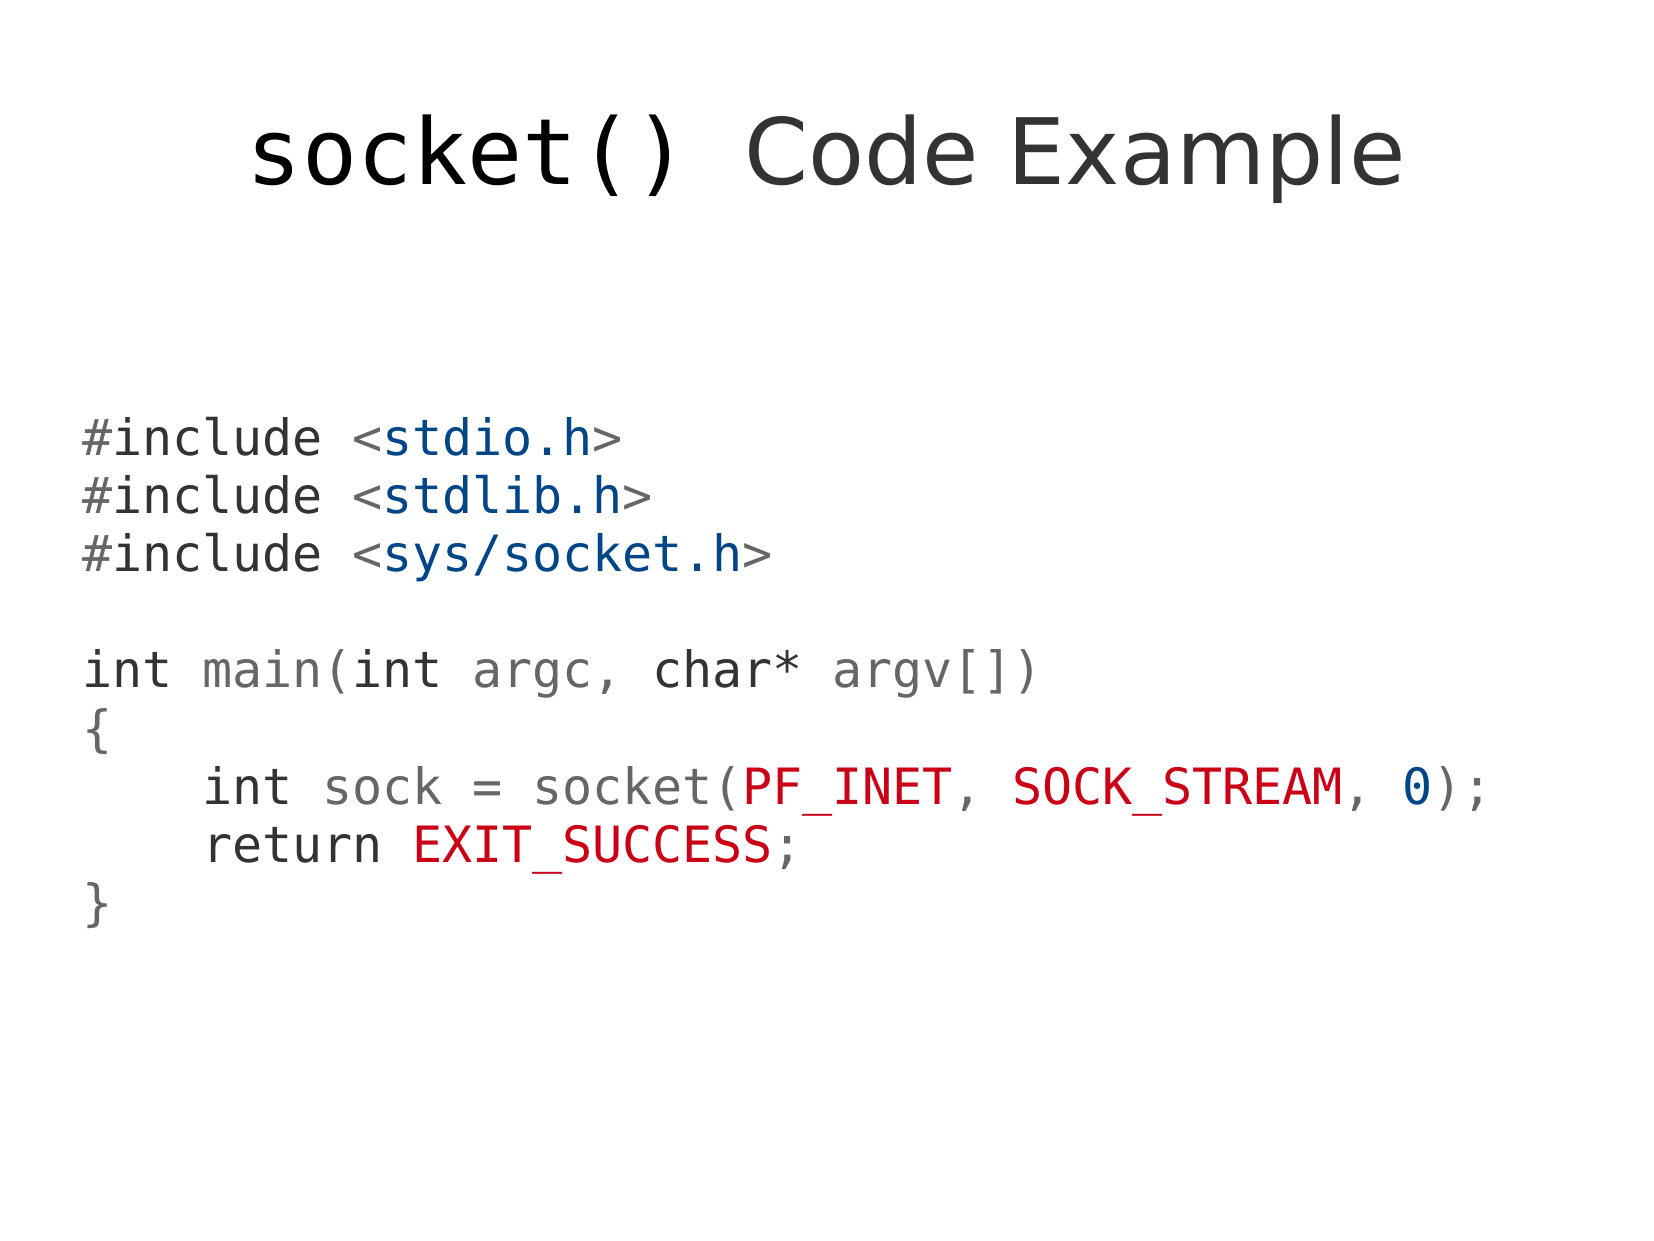

# socket() Code Example
#include <stdio.h>
#include <stdlib.h>
#include <sys/socket.h>
int main(int argc, char* argv[])
{
 int sock = socket(PF_INET, SOCK_STREAM, 0);
 return EXIT_SUCCESS;
}